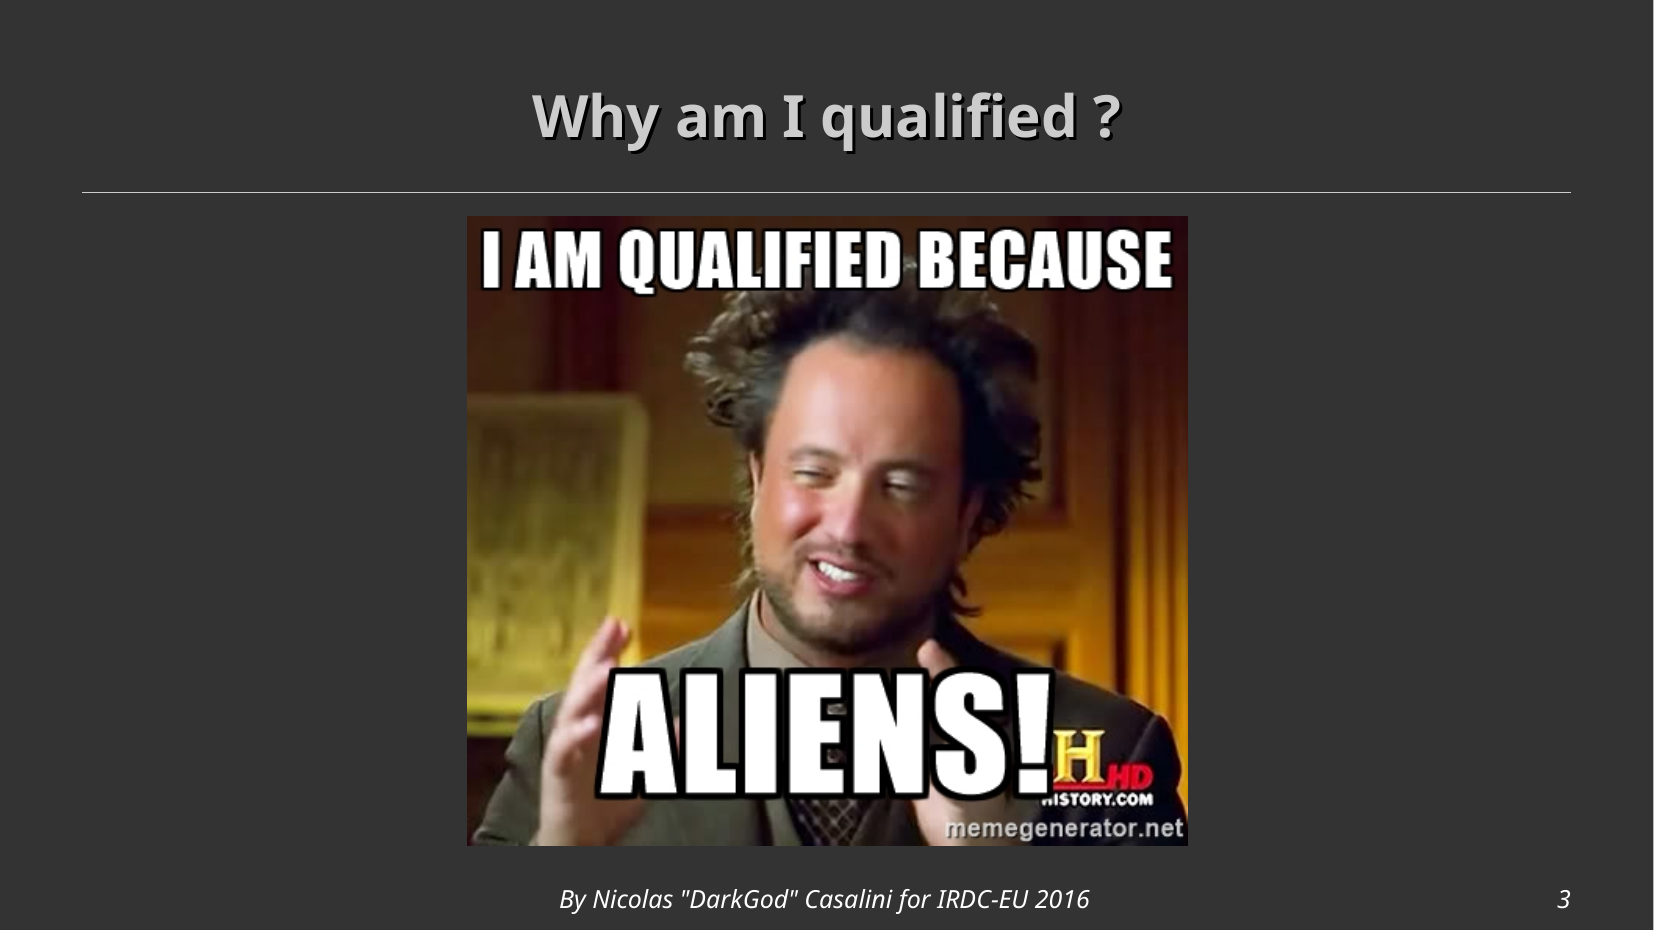

# Why am I qualified ?
By Nicolas "DarkGod" Casalini for IRDC-EU 2016
3